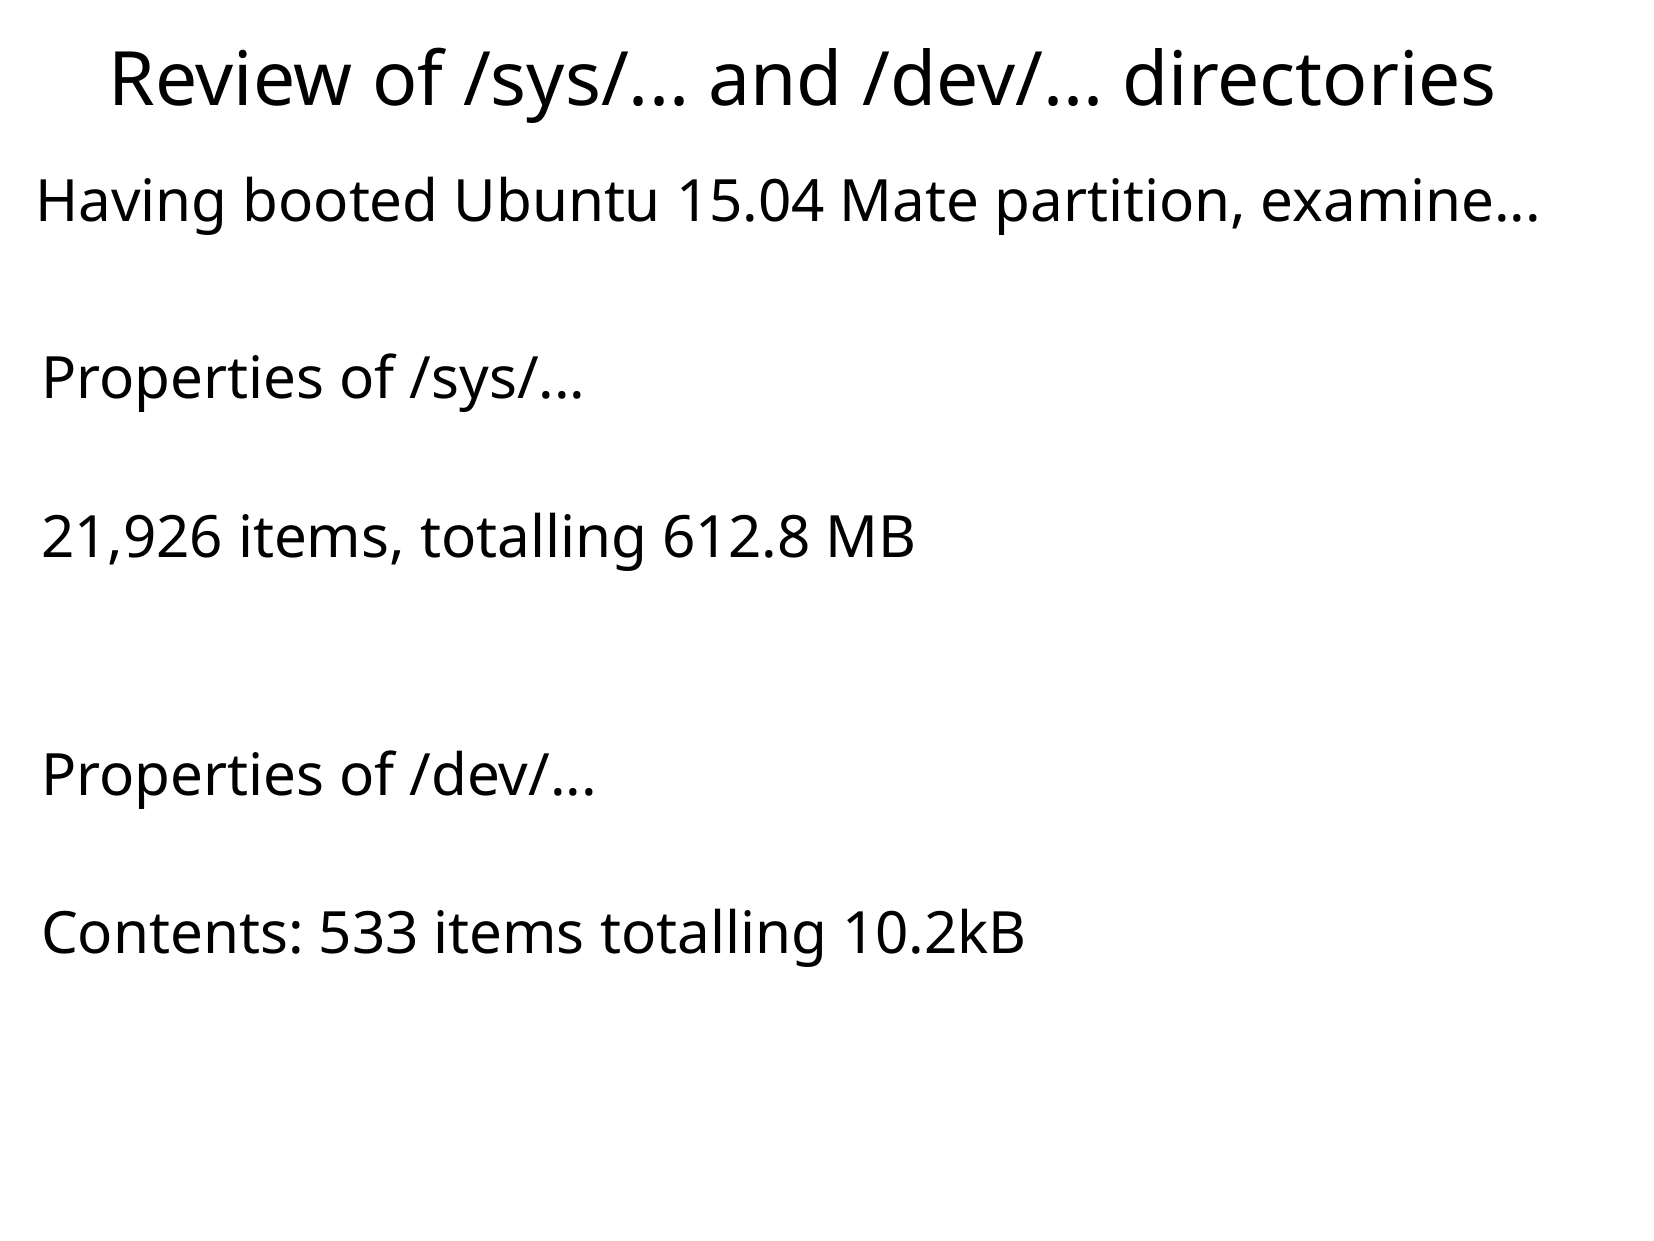

# Review of /sys/... and /dev/... directories
Having booted Ubuntu 15.04 Mate partition, examine...
Properties of /sys/...
21,926 items, totalling 612.8 MB
Properties of /dev/...
Contents: 533 items totalling 10.2kB